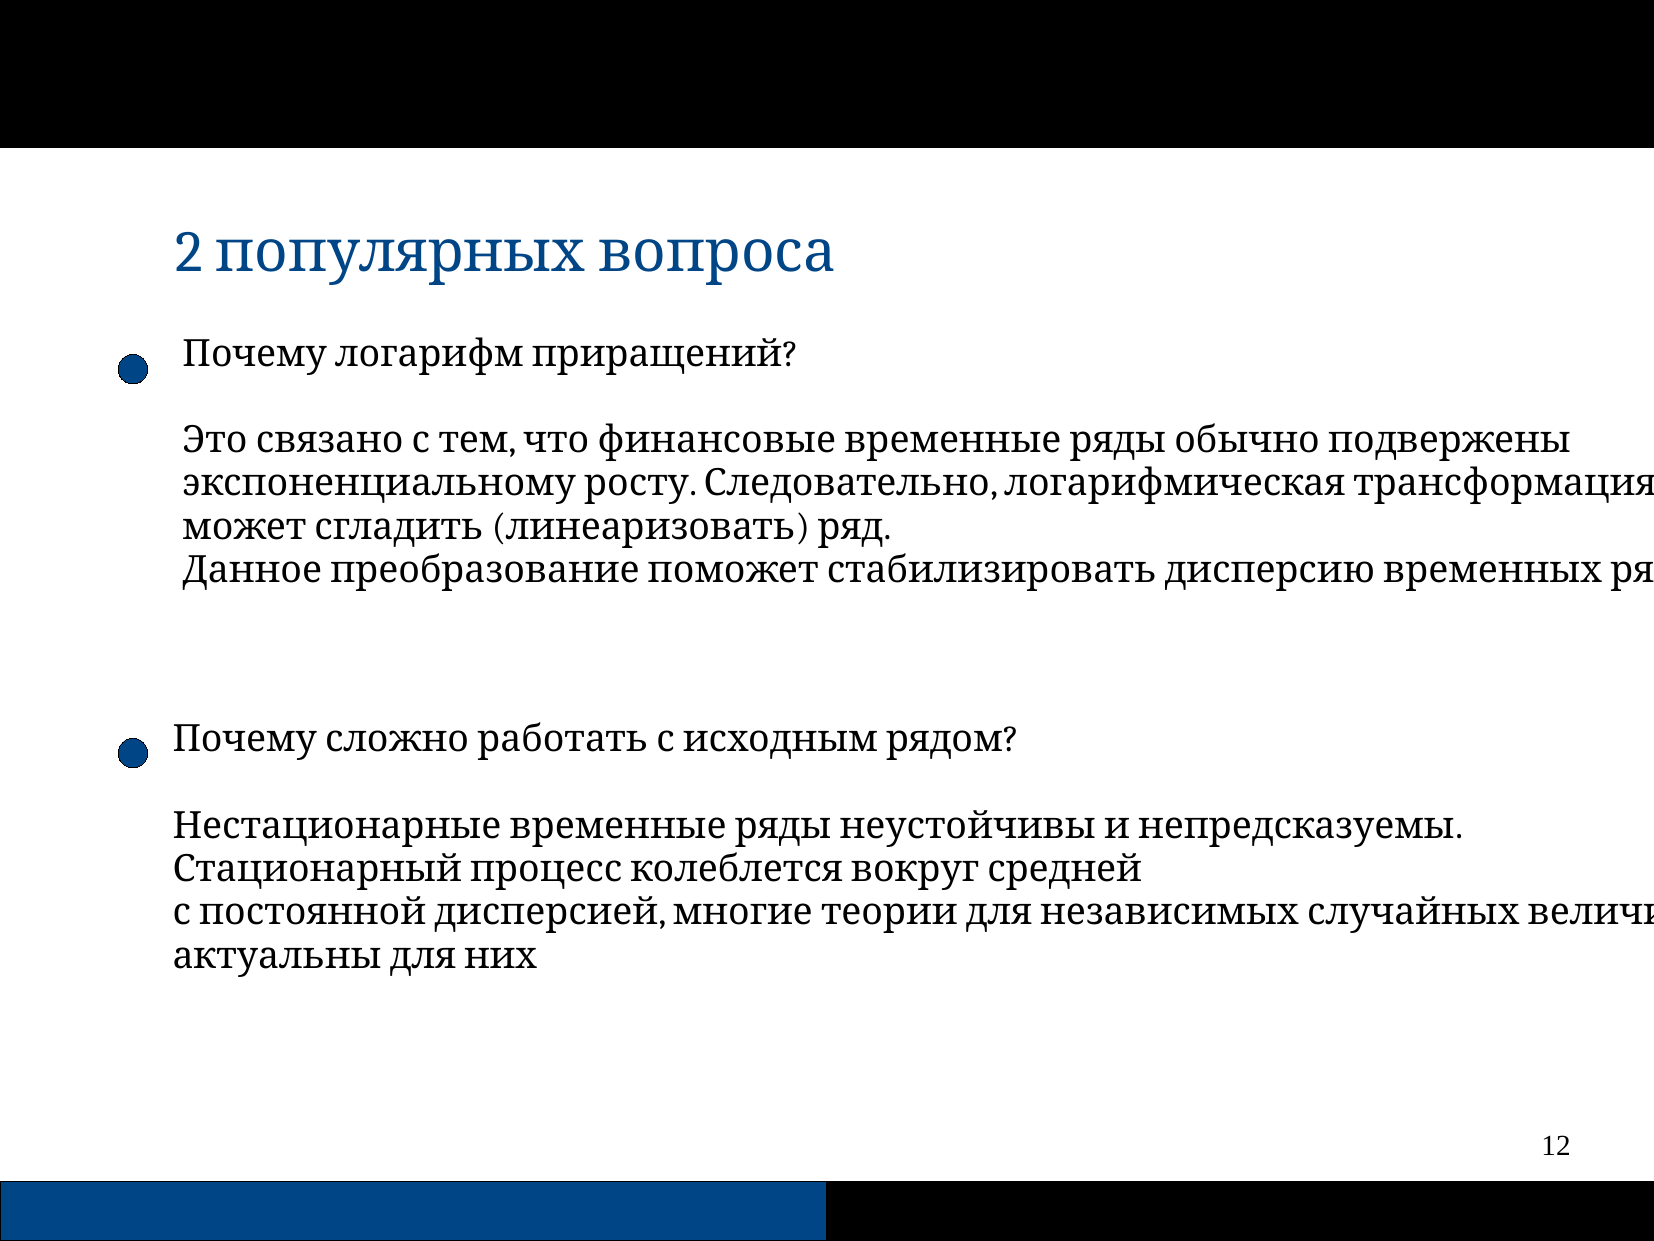

2 популярных вопроса
Почему логарифм приращений?
Это связано с тем, что финансовые временные ряды обычно подвержены
экспоненциальному росту. Следовательно, логарифмическая трансформация
может сгладить (линеаризовать) ряд.
Данное преобразование поможет стабилизировать дисперсию временных рядов
Почему сложно работать с исходным рядом?
Нестационарные временные ряды неустойчивы и непредсказуемы.
Стационарный процесс колеблется вокруг средней
с постоянной дисперсией, многие теории для независимых случайных величин
актуальны для них
12